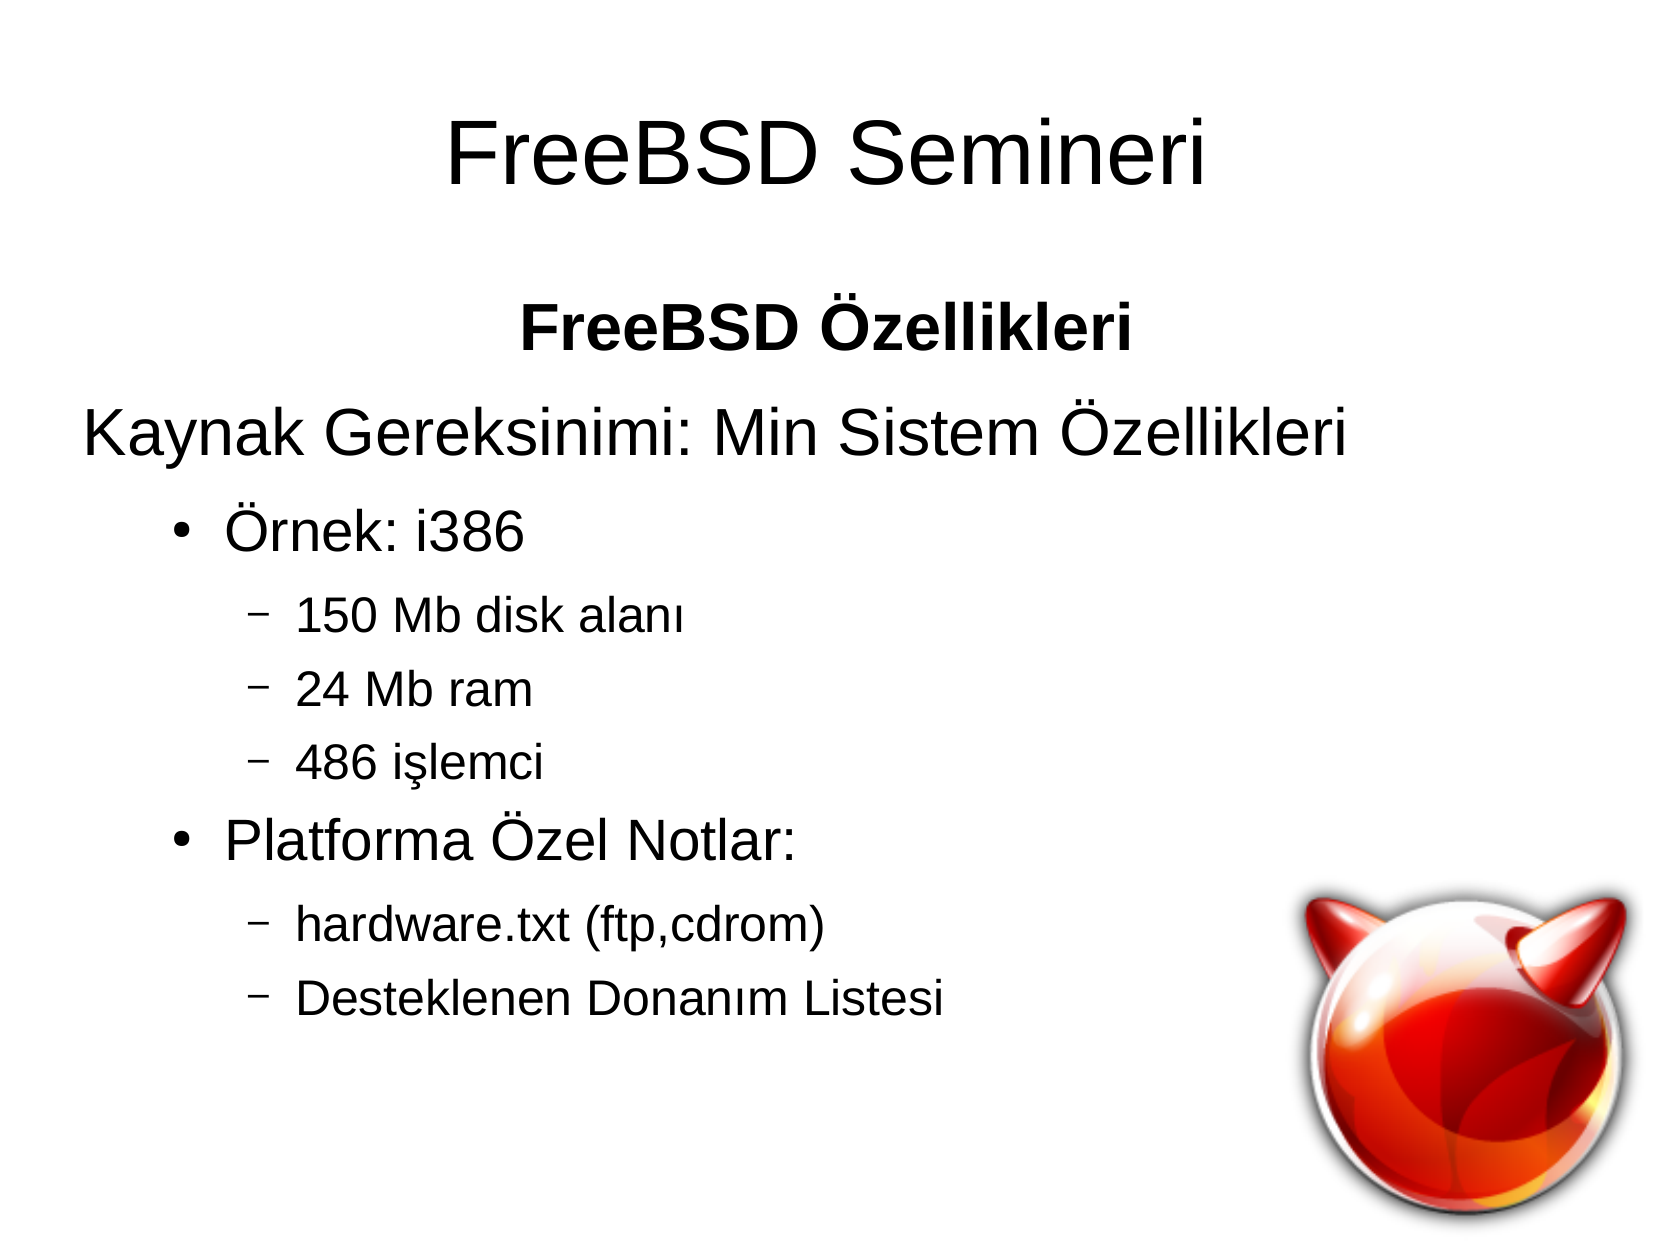

# FreeBSD Semineri
FreeBSD Özellikleri
Kaynak Gereksinimi: Min Sistem Özellikleri
Örnek: i386
150 Mb disk alanı
24 Mb ram
486 işlemci
Platforma Özel Notlar:
hardware.txt (ftp,cdrom)
Desteklenen Donanım Listesi